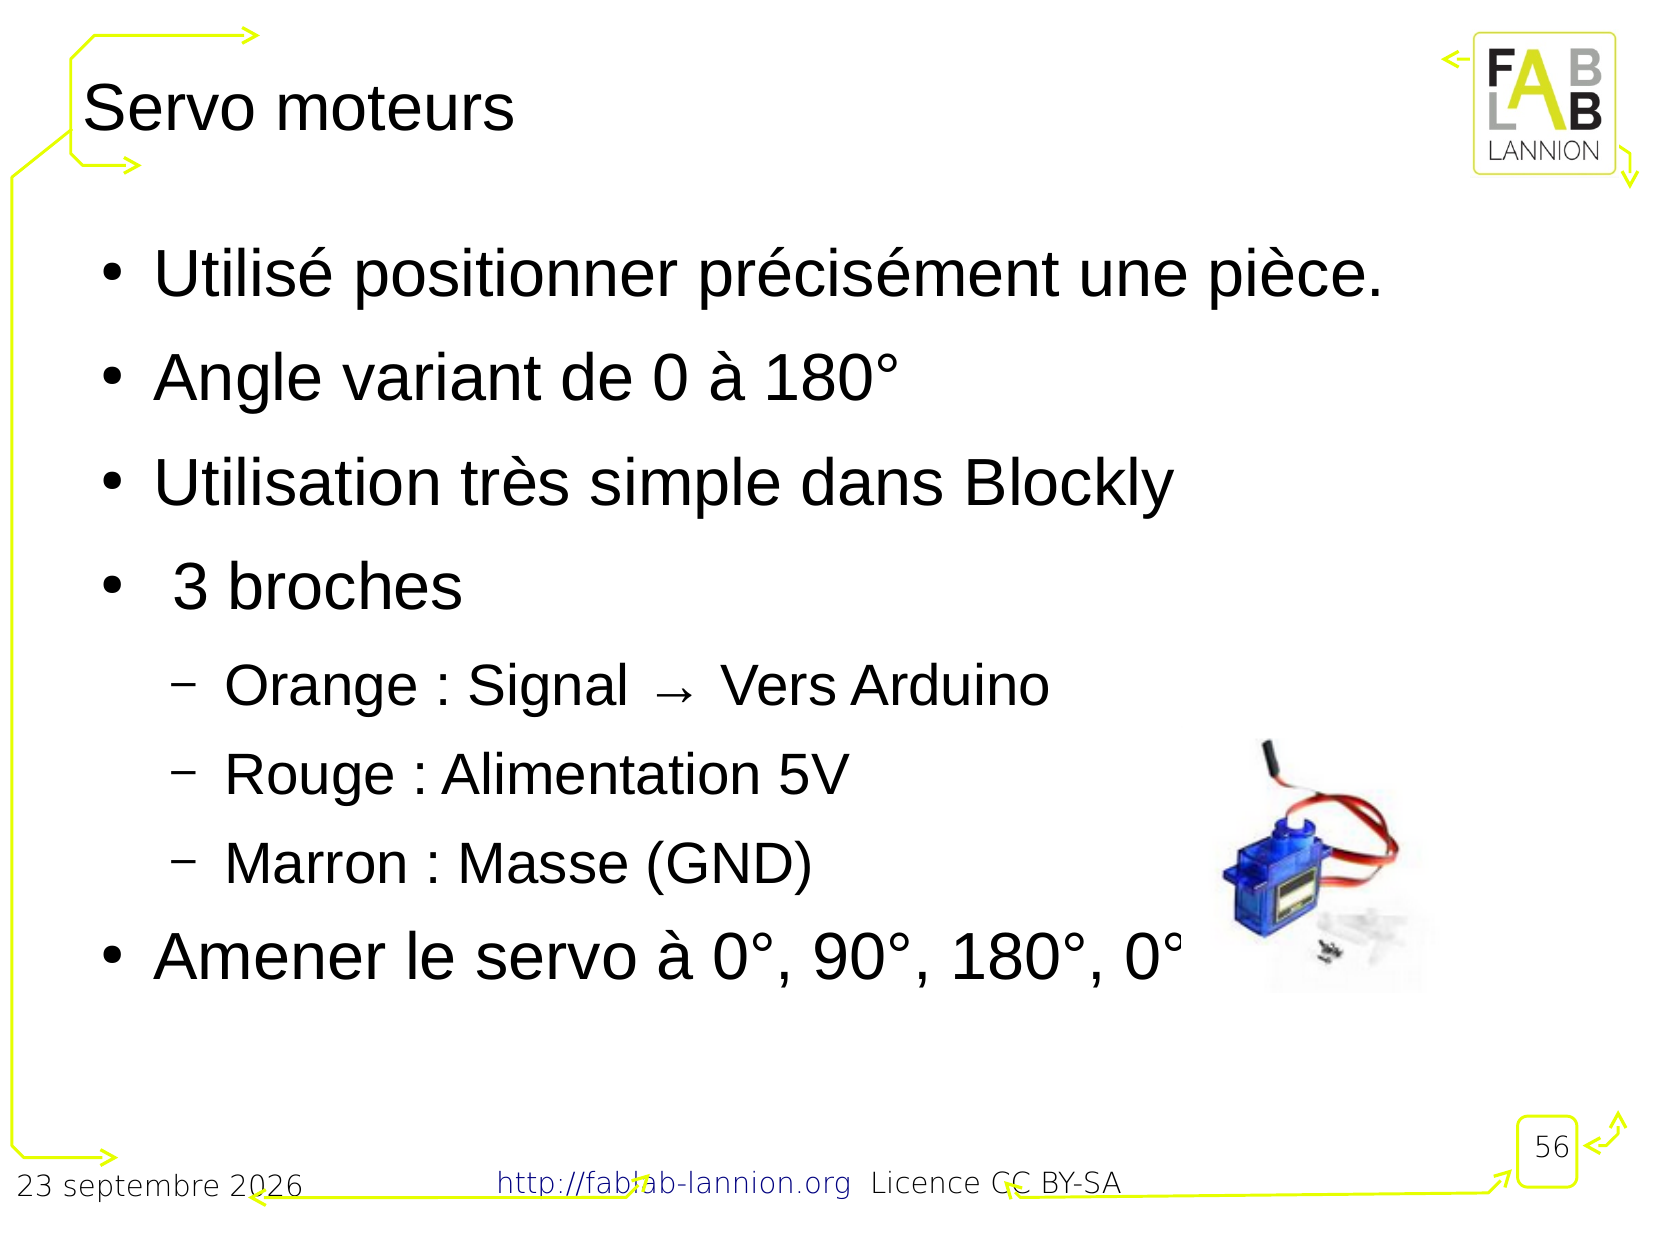

# Servo moteurs
Utilisé positionner précisément une pièce.
Angle variant de 0 à 180°
Utilisation très simple dans Blockly
 3 broches
Orange : Signal → Vers Arduino
Rouge : Alimentation 5V
Marron : Masse (GND)
Amener le servo à 0°, 90°, 180°, 0°
56